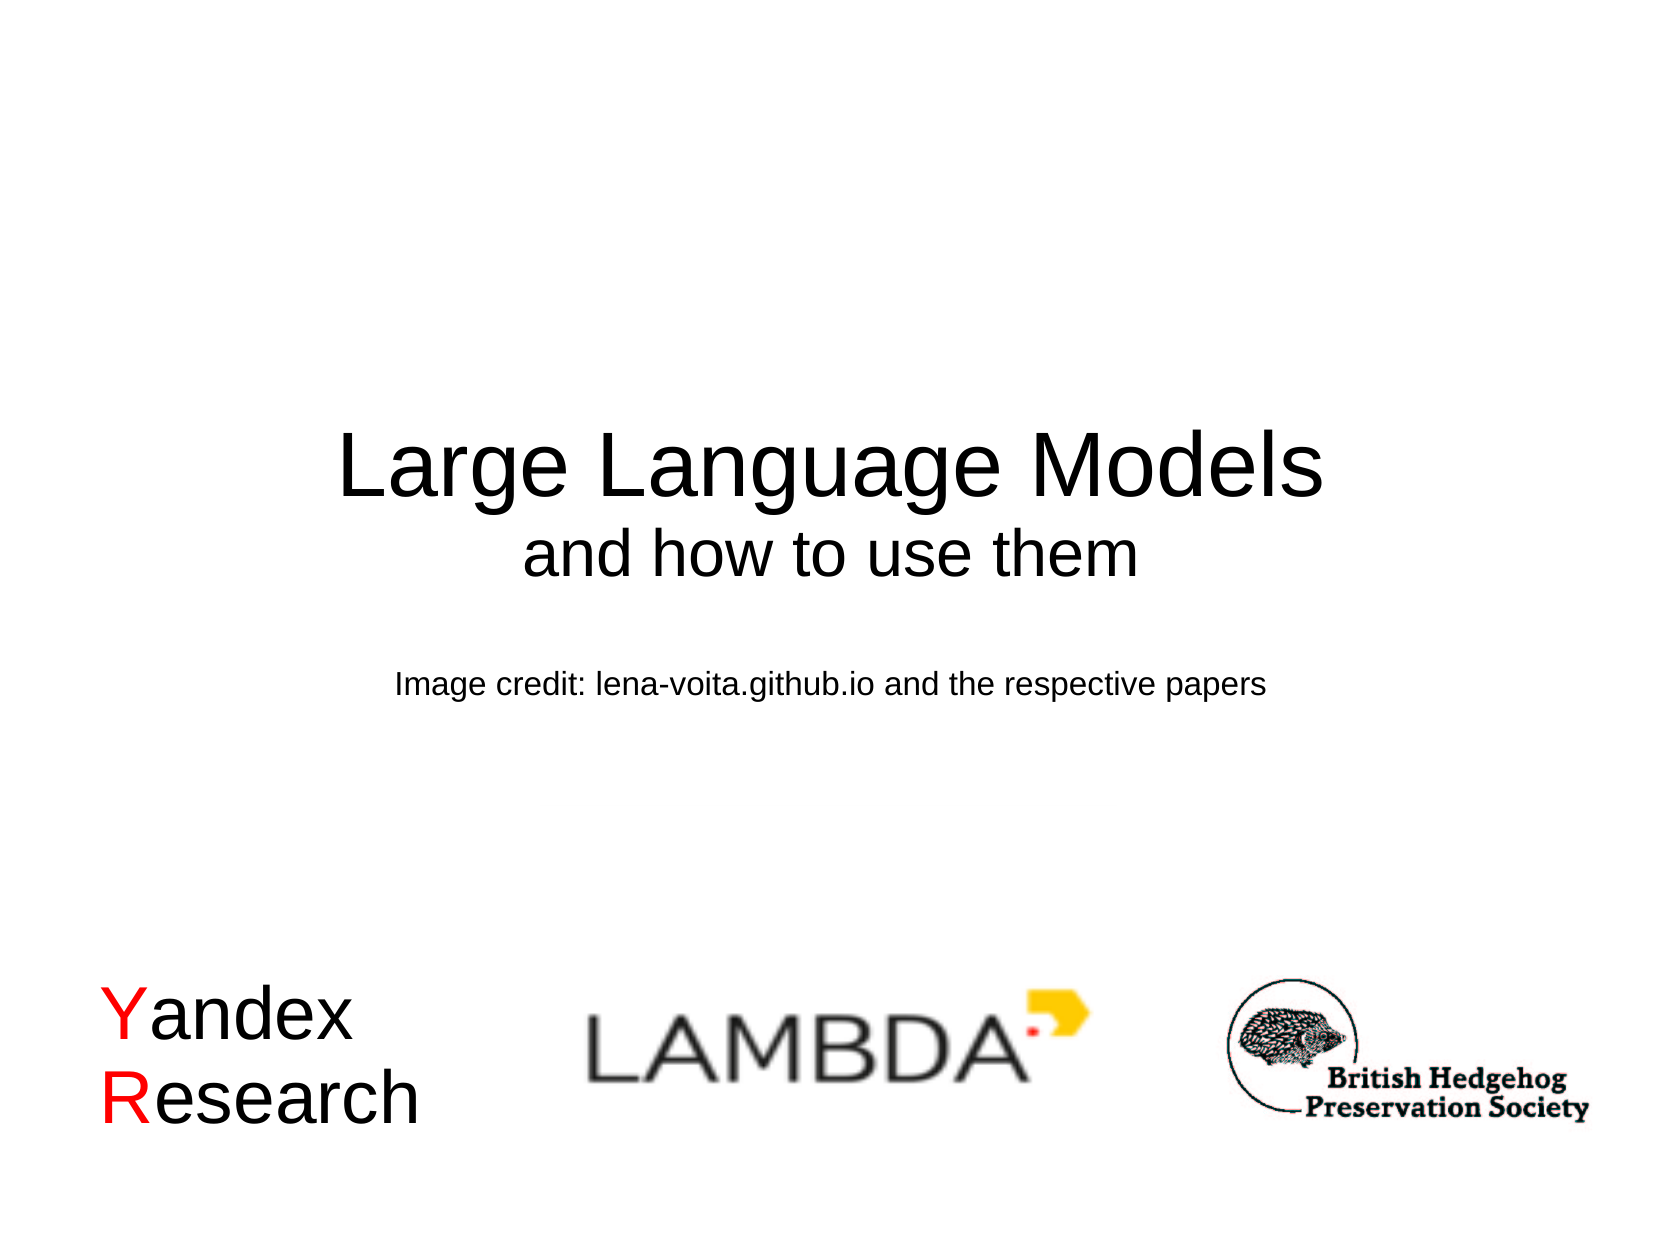

Large Language Models
and how to use them
Image credit: lena-voita.github.io and the respective papers
Yandex
Research
1